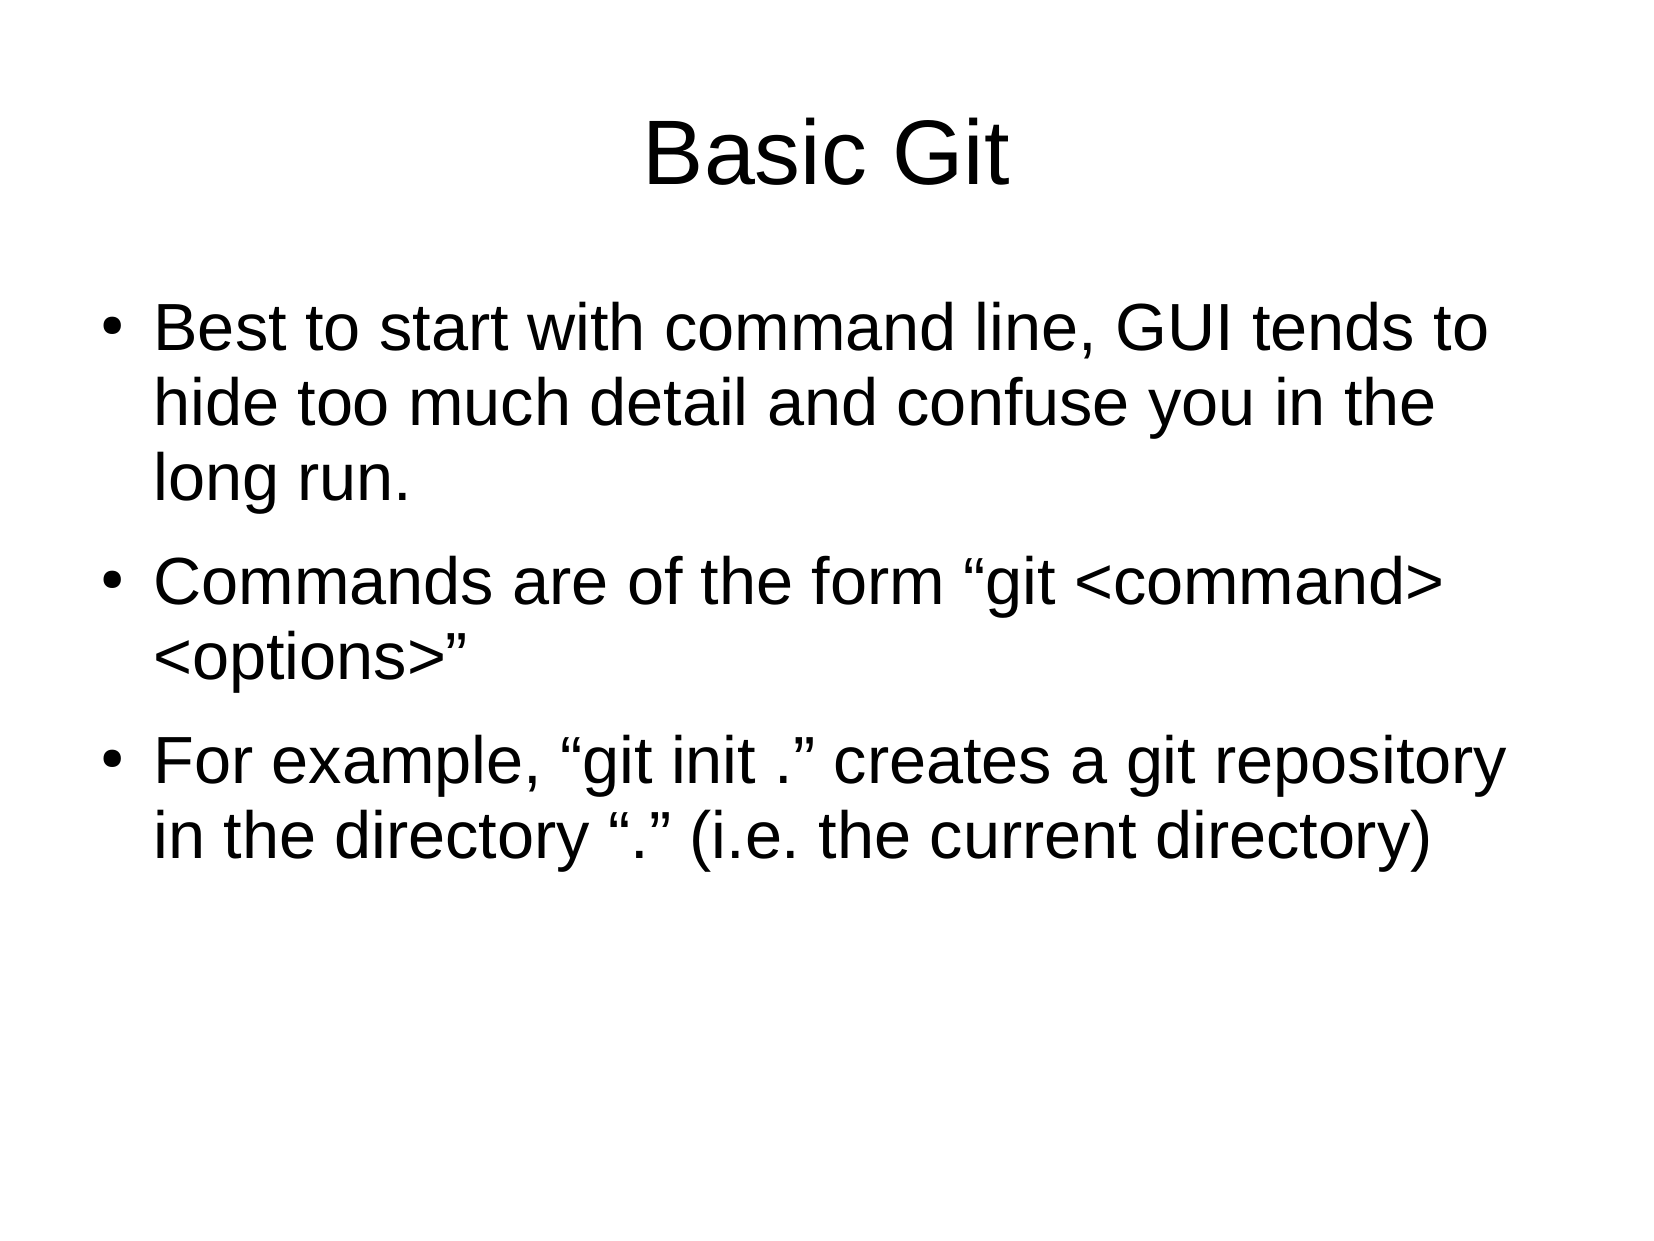

# Basic Git
Best to start with command line, GUI tends to hide too much detail and confuse you in the long run.
Commands are of the form “git <command> <options>”
For example, “git init .” creates a git repository in the directory “.” (i.e. the current directory)